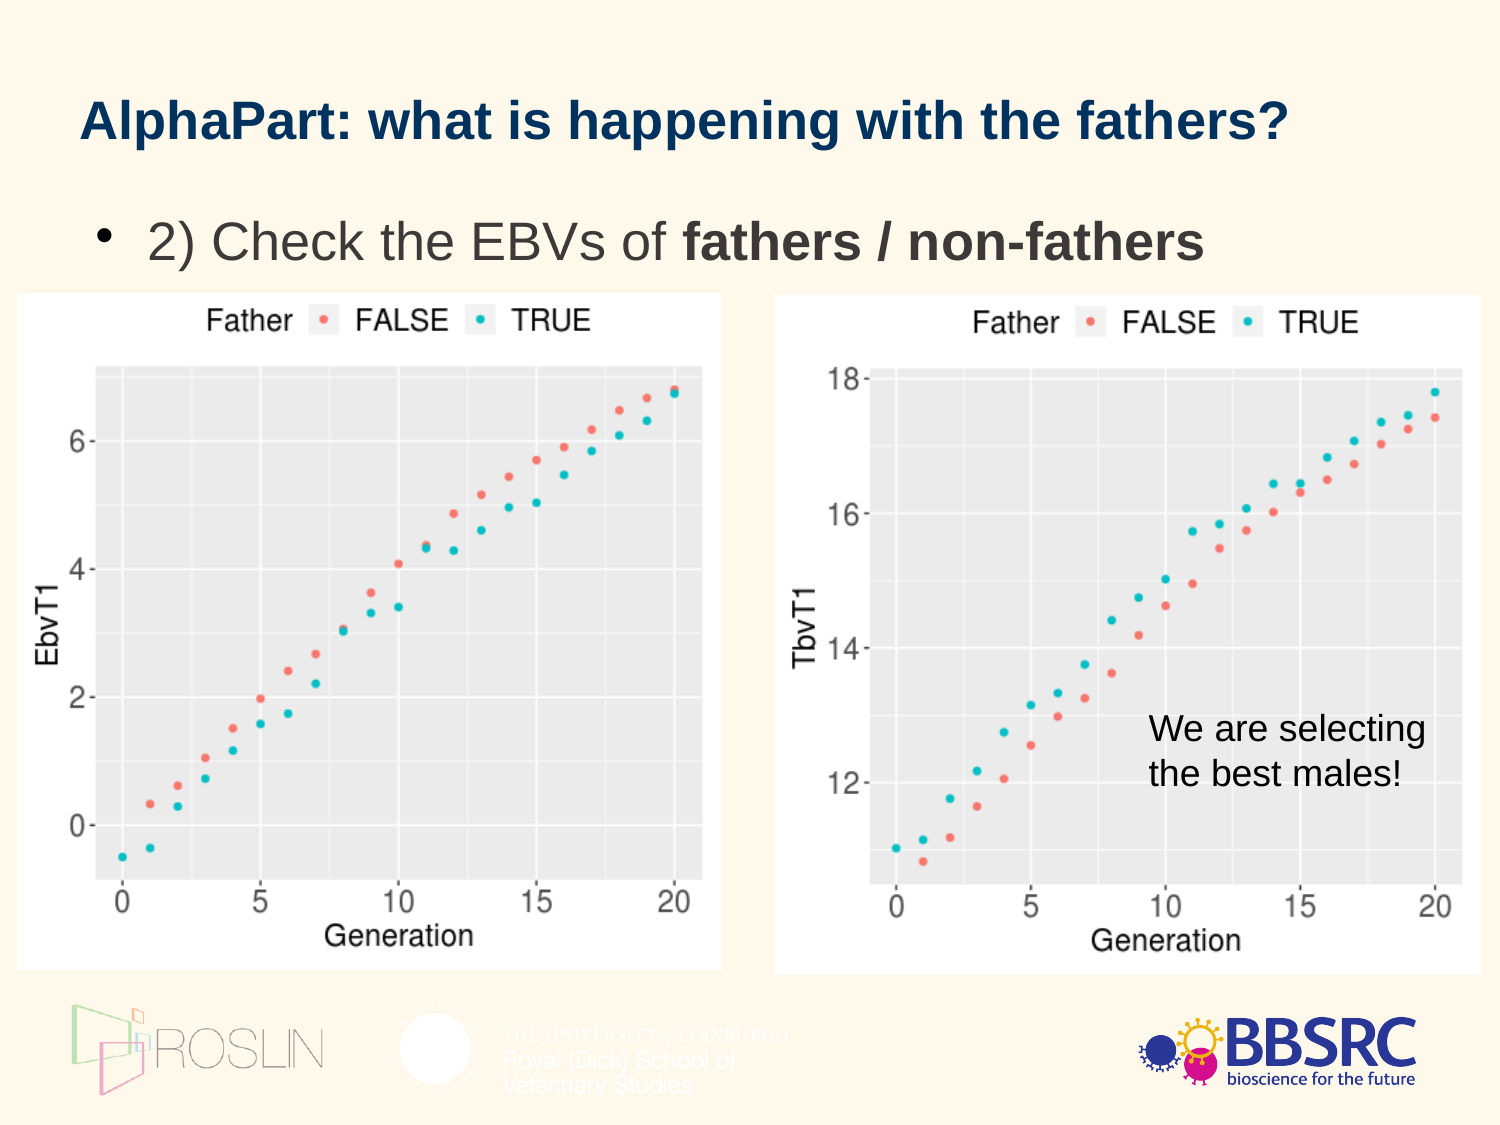

AlphaPart: what is happening with the fathers?
2) Check the EBVs of fathers / non-fathers
We are selecting the best males!